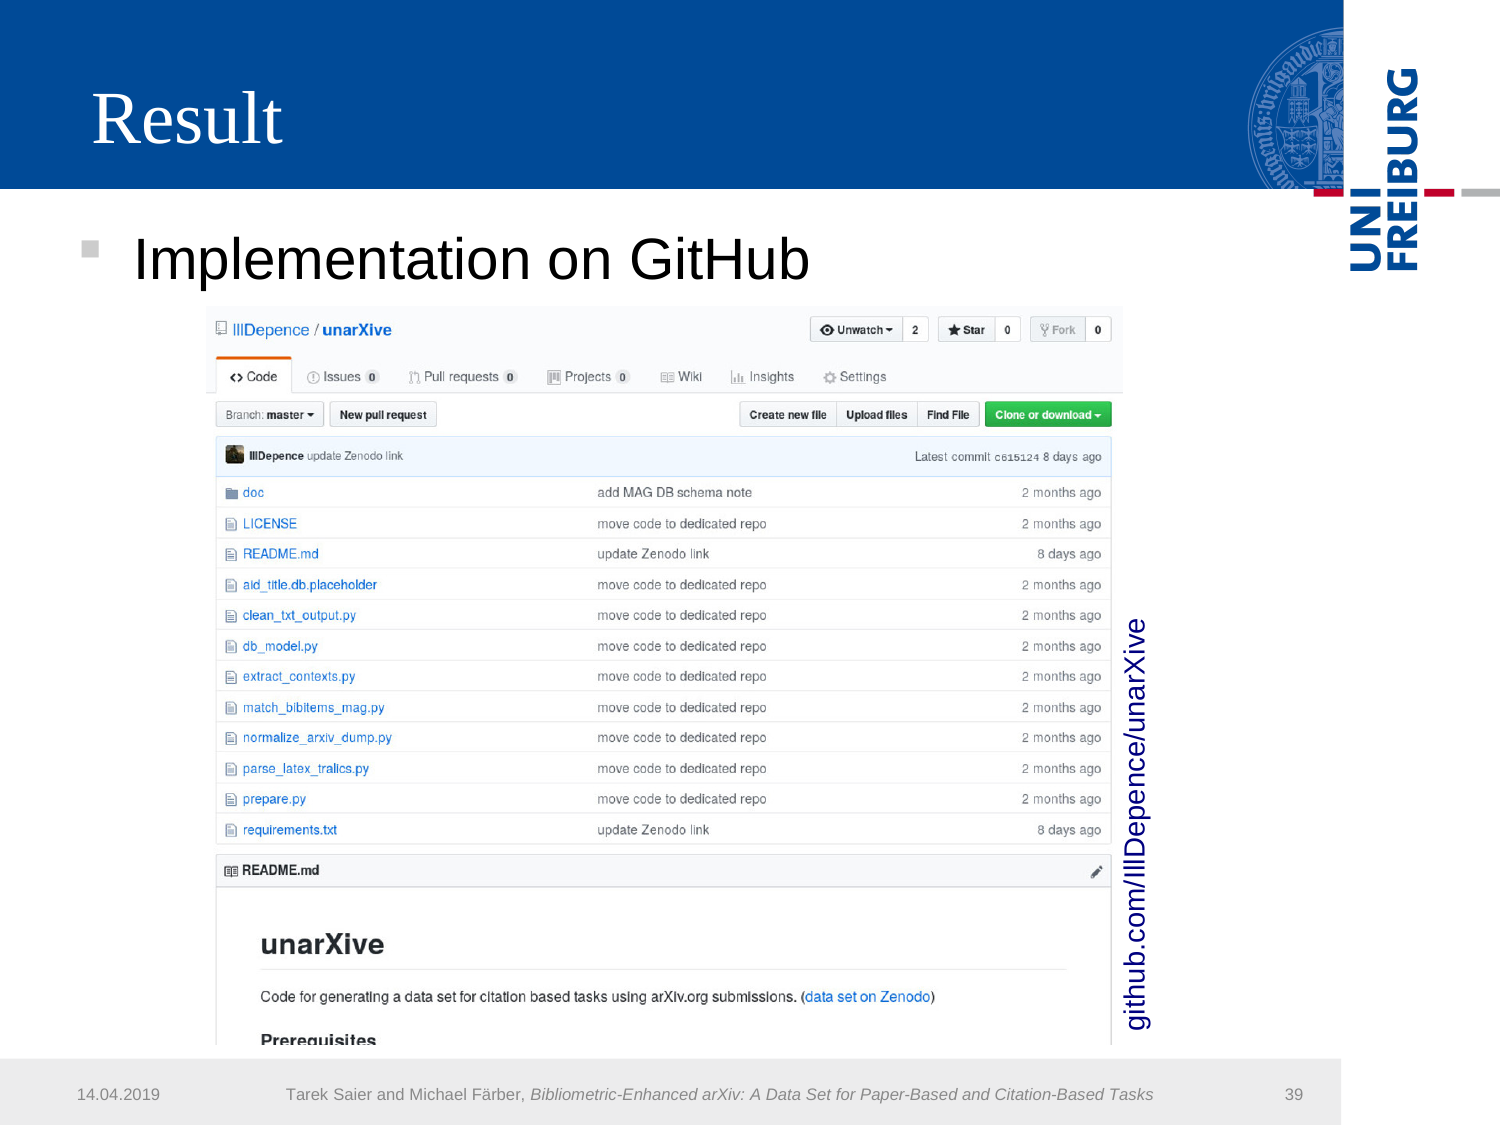

# Result
Implementation on GitHub
github.com/IllDepence/unarXive
Präsentationstitel
39